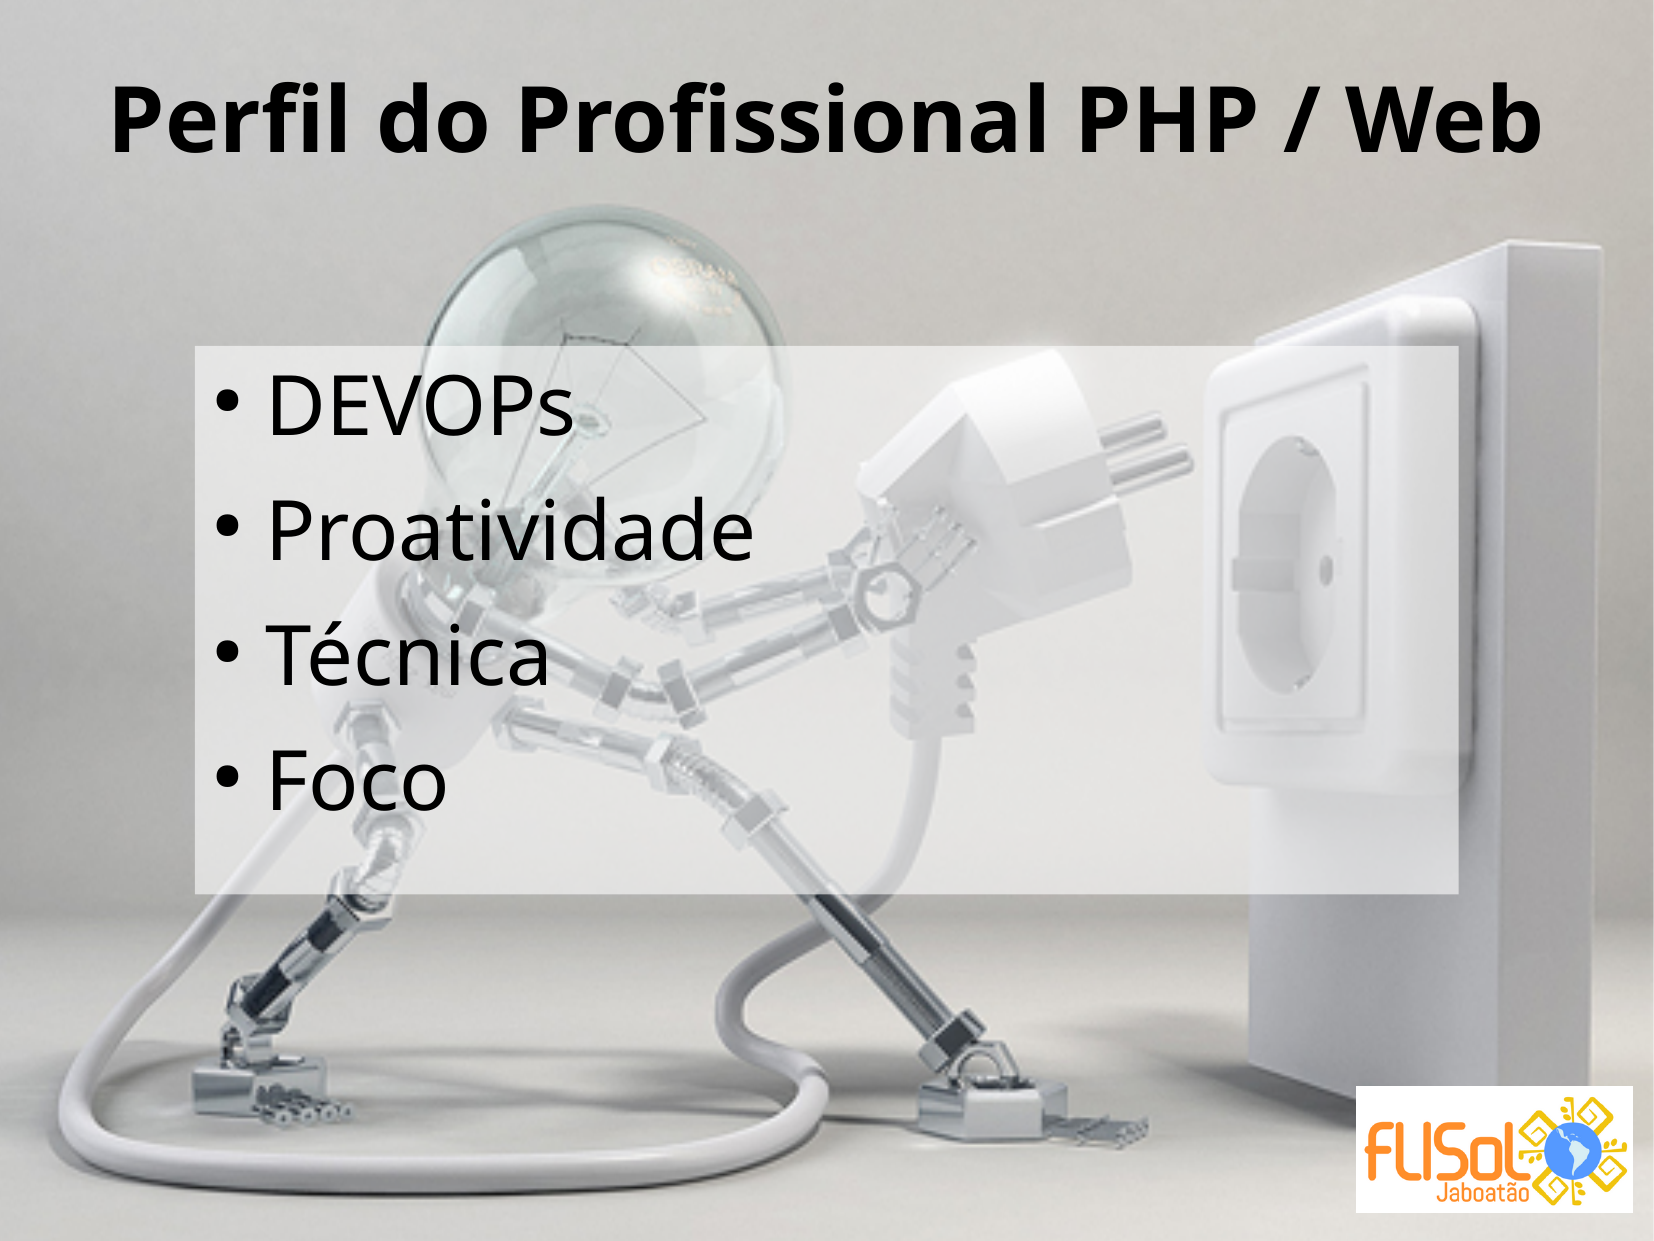

# Perfil do Profissional PHP / Web
DEVOPs
Proatividade
Técnica
Foco